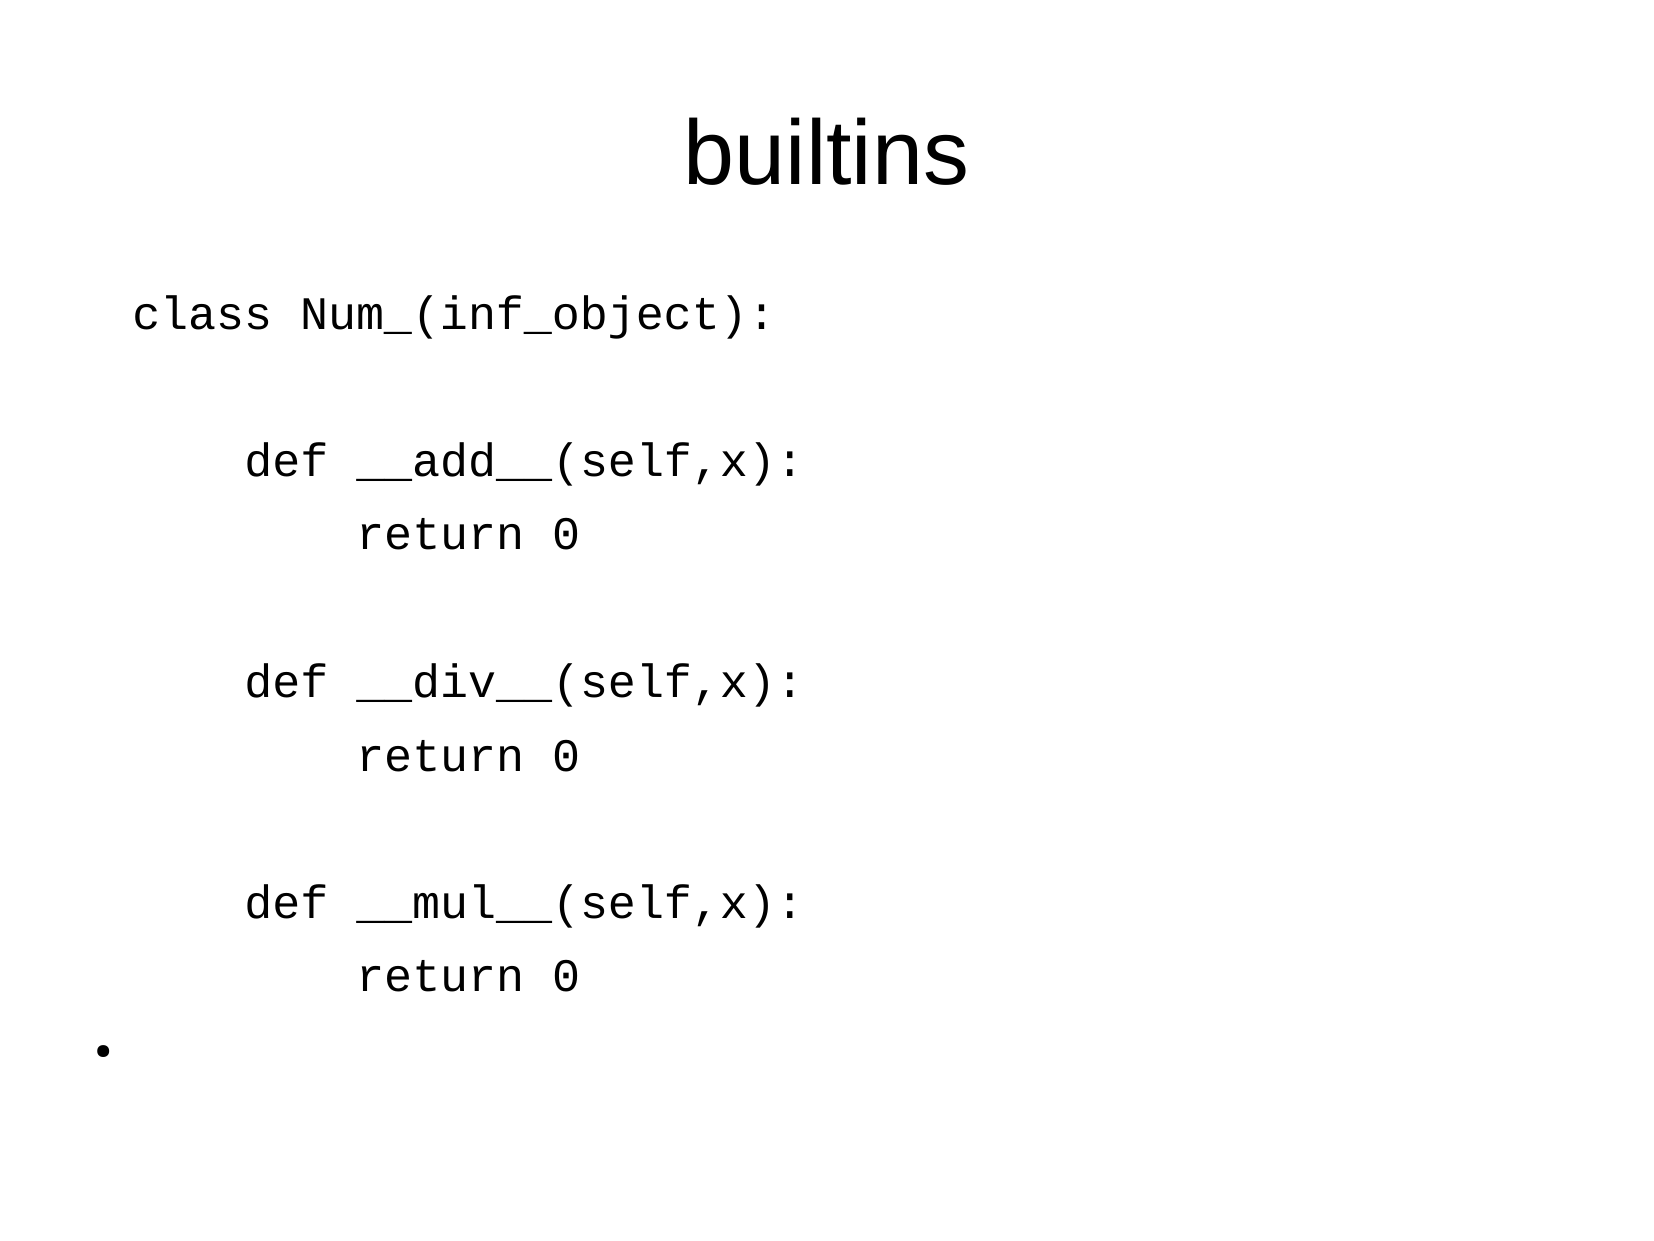

# builtins
class Num_(inf_object):
 def __add__(self,x):
 return 0
 def __div__(self,x):
 return 0
 def __mul__(self,x):
 return 0